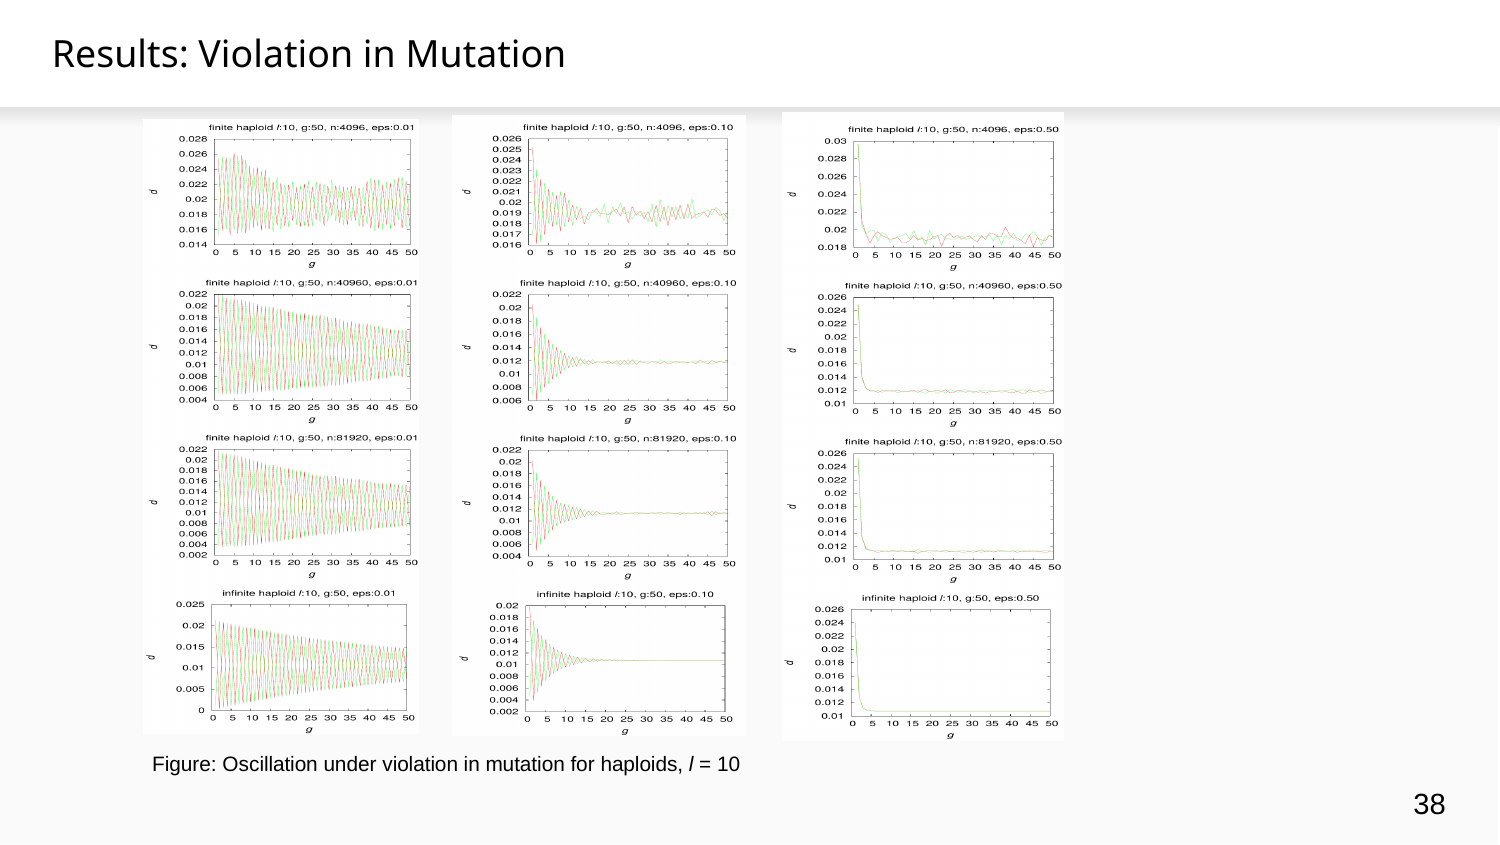

# Results: Violation in Mutation
Figure: Oscillation under violation in mutation for haploids, l = 10
38